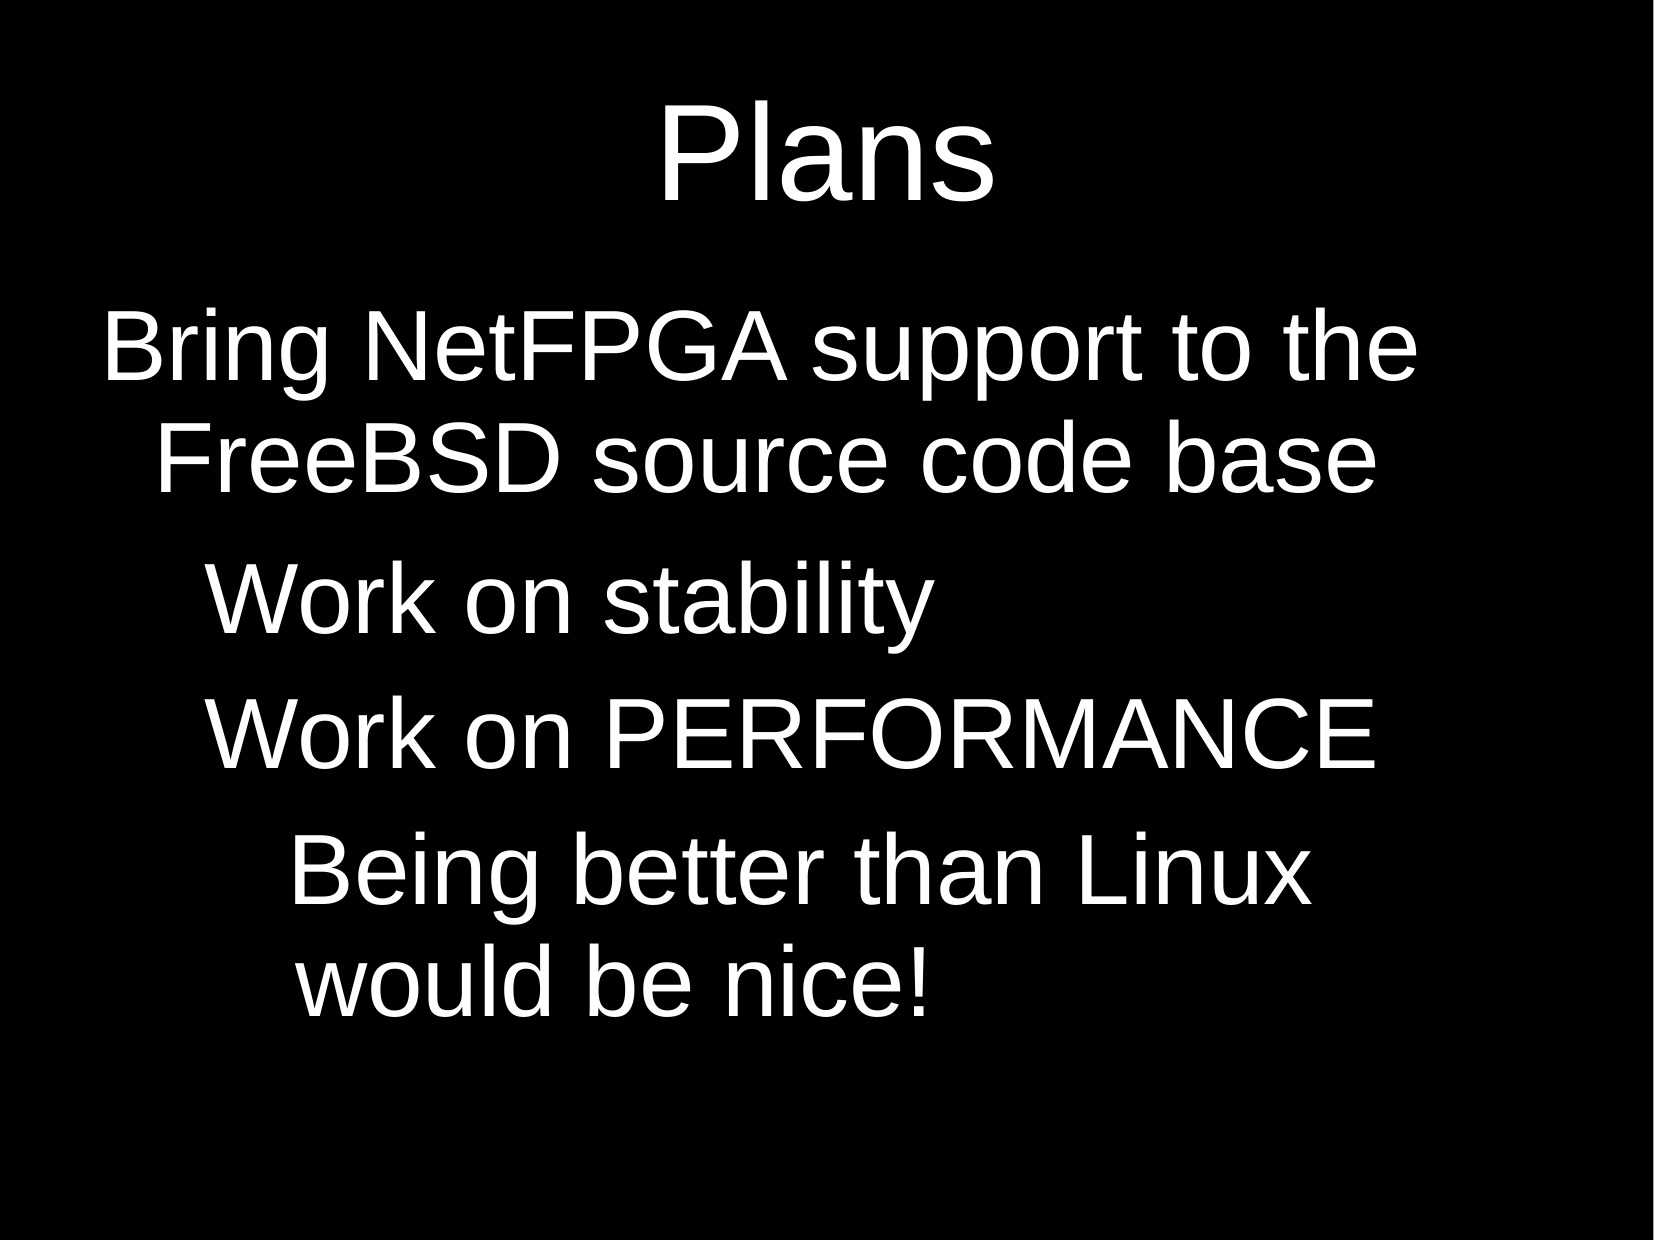

# Plans
Bring NetFPGA support to the FreeBSD source code base
 Work on stability
 Work on PERFORMANCE
 Being better than Linux would be nice!